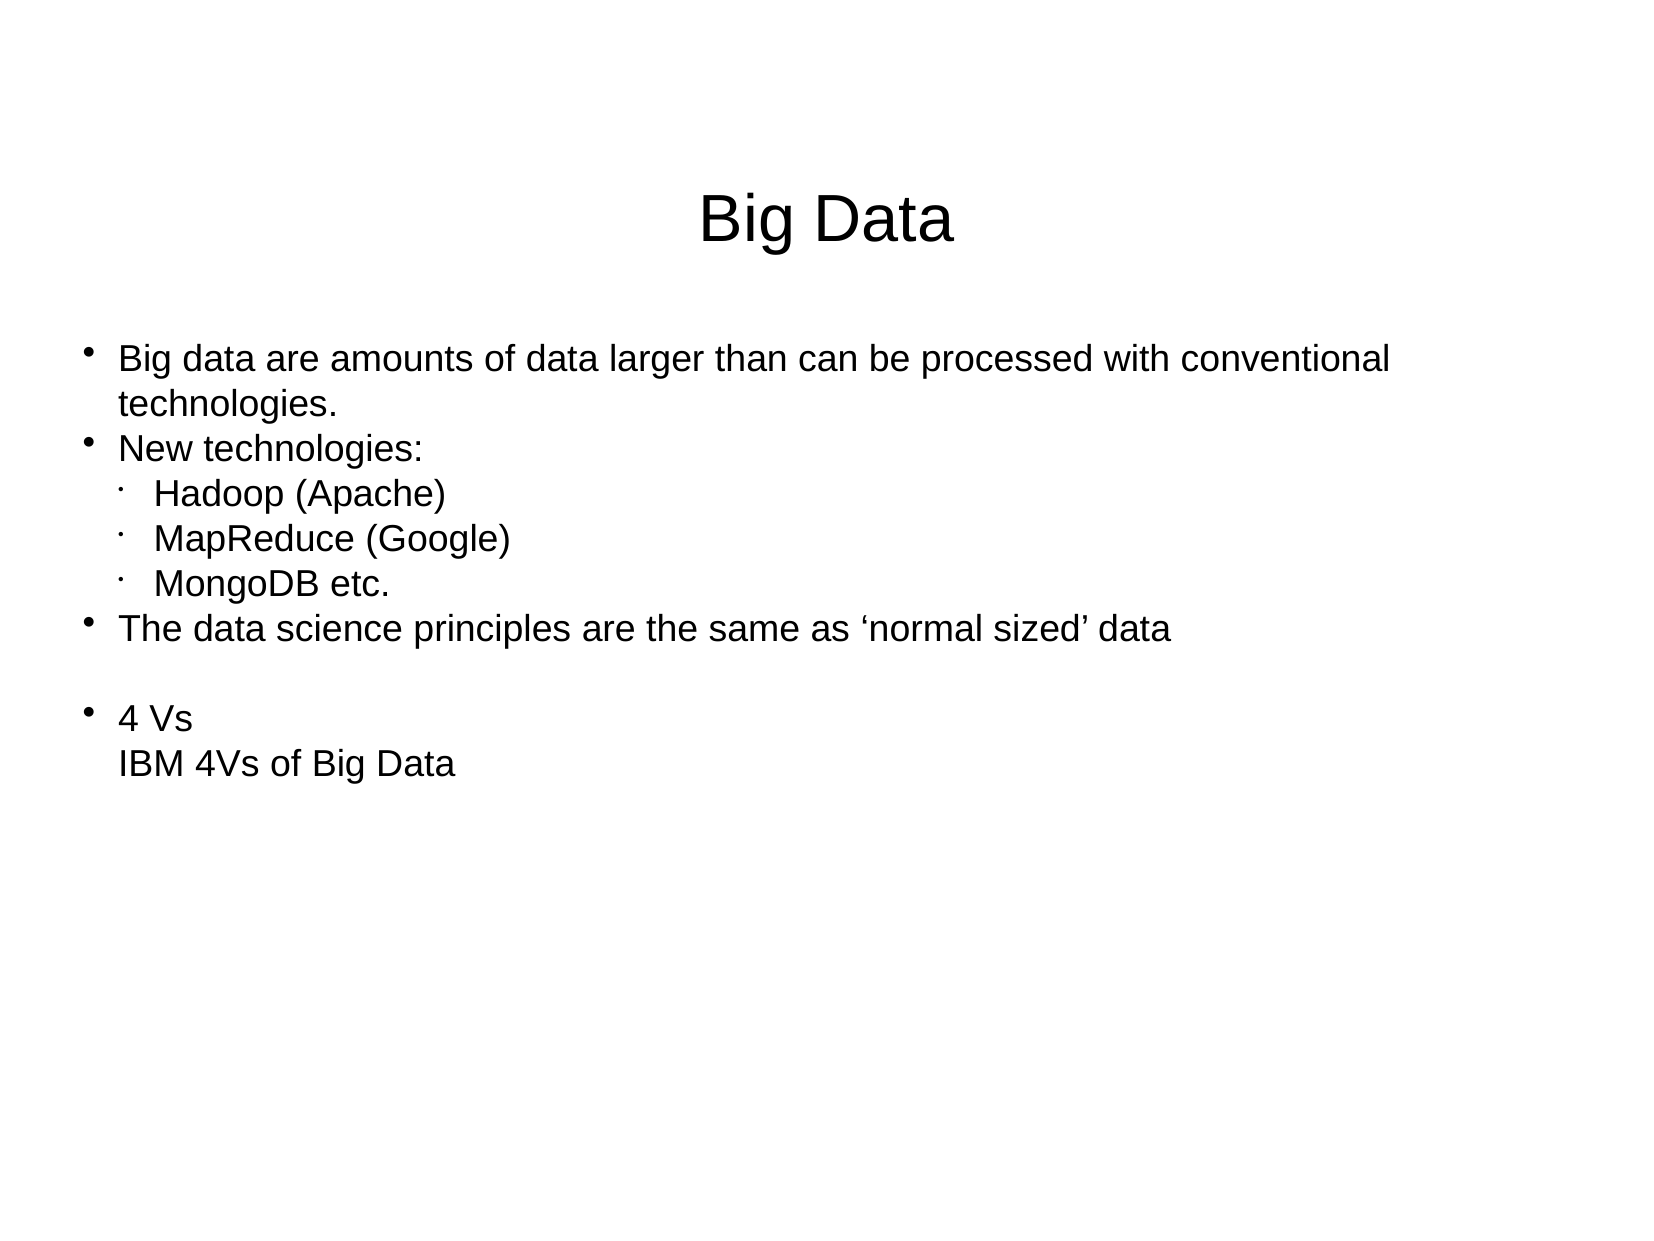

Big Data
Big data are amounts of data larger than can be processed with conventional technologies.
New technologies:
Hadoop (Apache)
MapReduce (Google)
MongoDB etc.
The data science principles are the same as ‘normal sized’ data
4 Vs
IBM 4Vs of Big Data